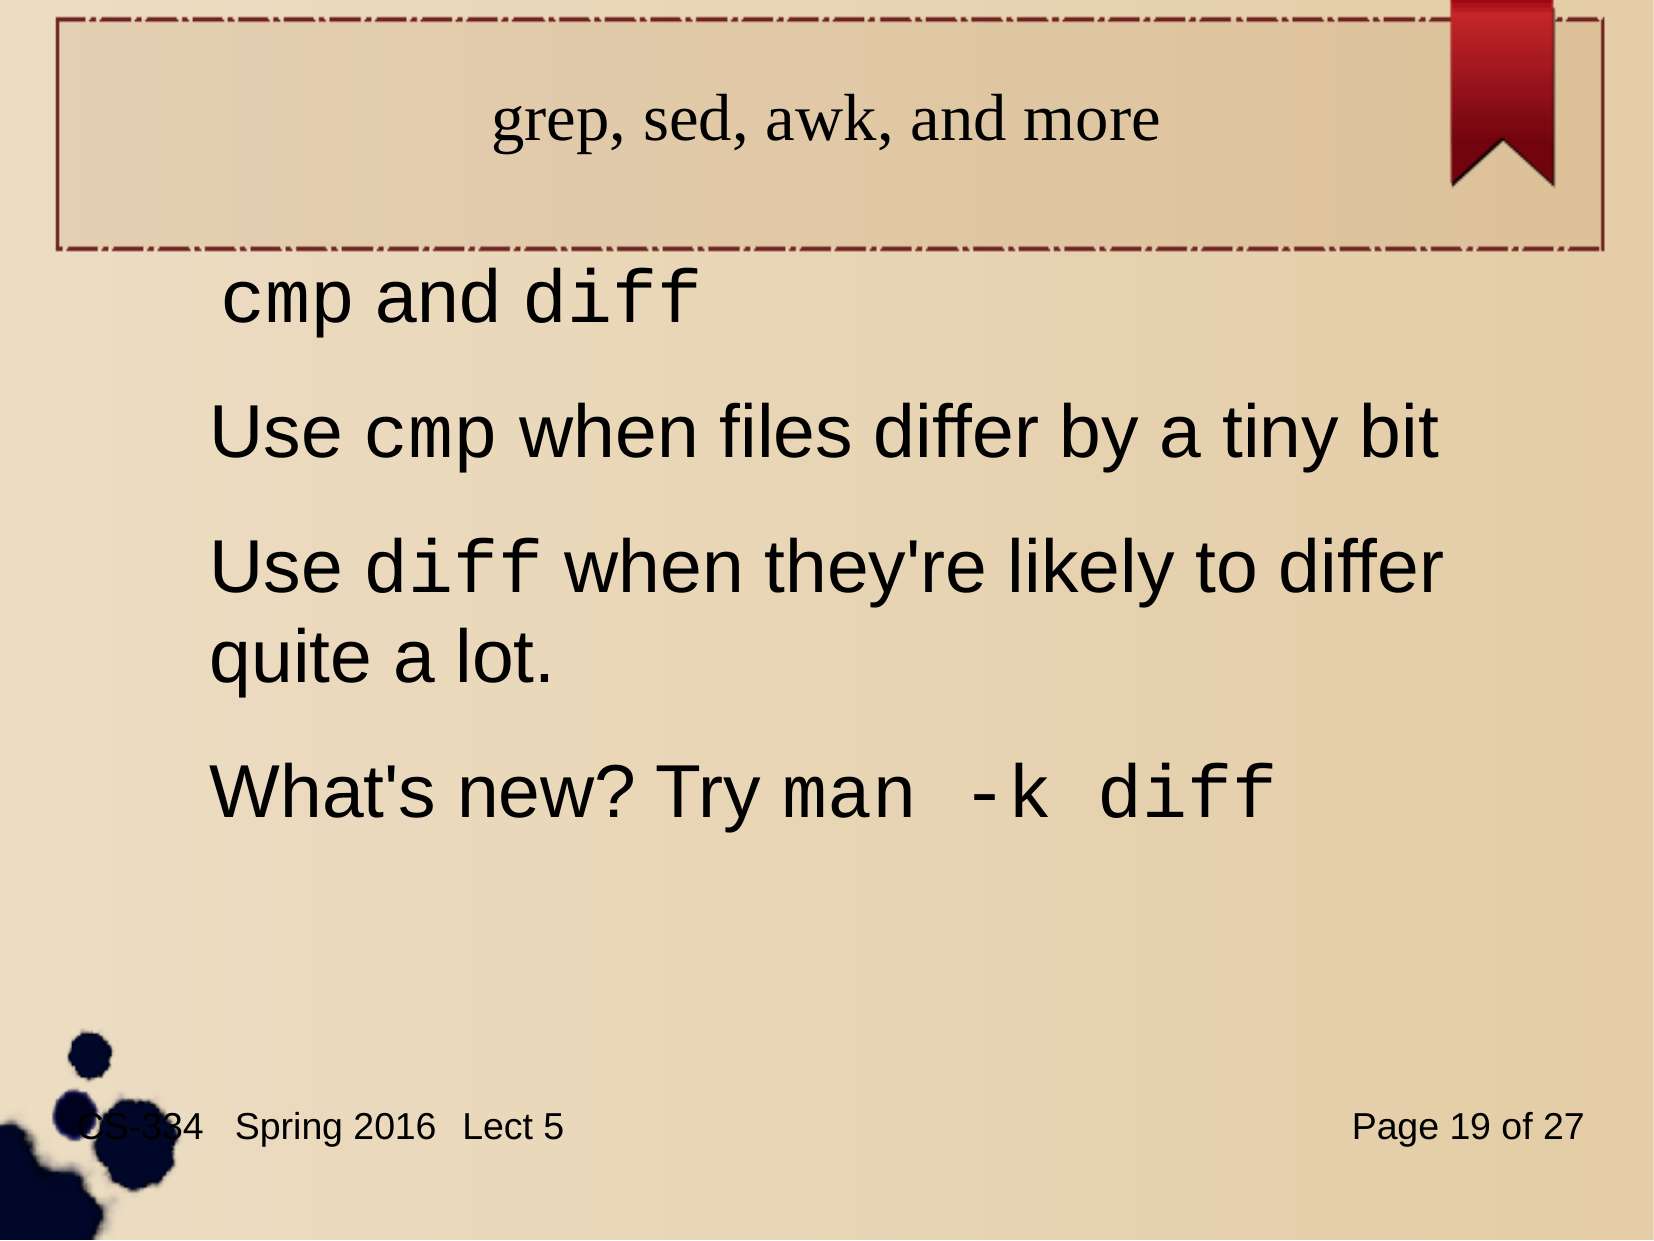

grep, sed, awk, and more
 cmp and diff
Use cmp when files differ by a tiny bit
Use diff when they're likely to differ quite a lot.
What's new? Try man -k diff
CS-334 Spring 2016	 Lect 5											Page of 27